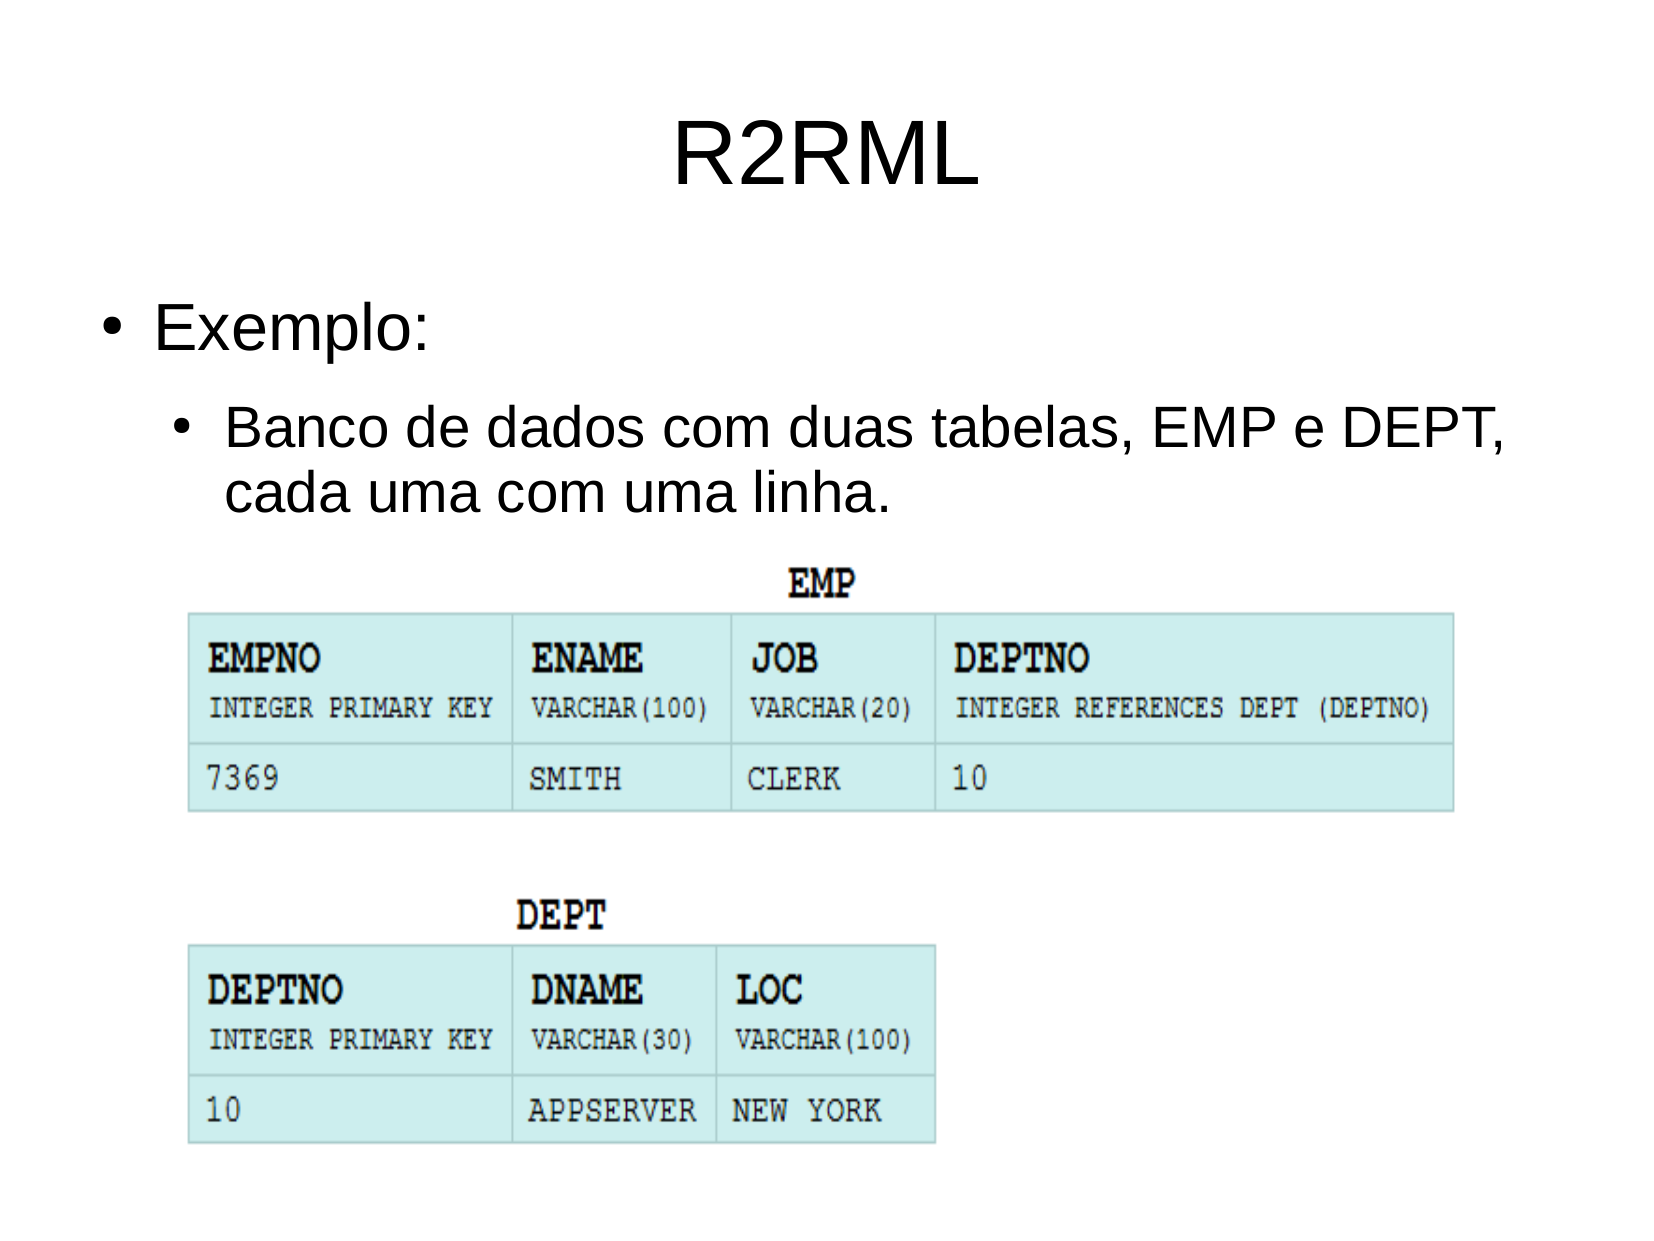

# R2RML
Exemplo:
Banco de dados com duas tabelas, EMP e DEPT, cada uma com uma linha.